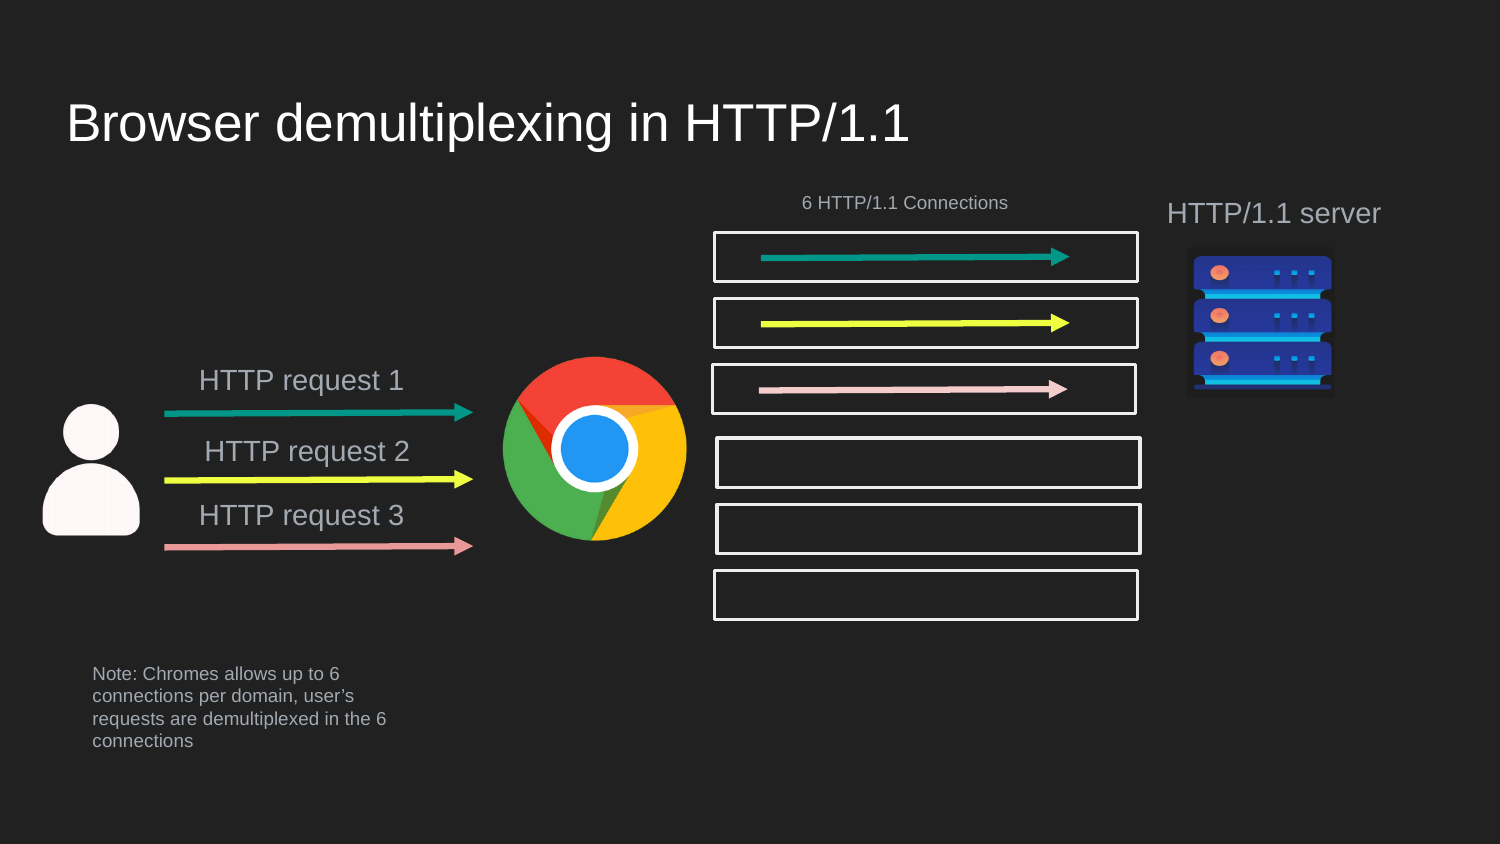

# Browser demultiplexing in HTTP/1.1
6 HTTP/1.1 Connections
HTTP/1.1 server
HTTP request 1
HTTP request 2
HTTP request 3
Note: Chromes allows up to 6 connections per domain, user’s requests are demultiplexed in the 6 connections